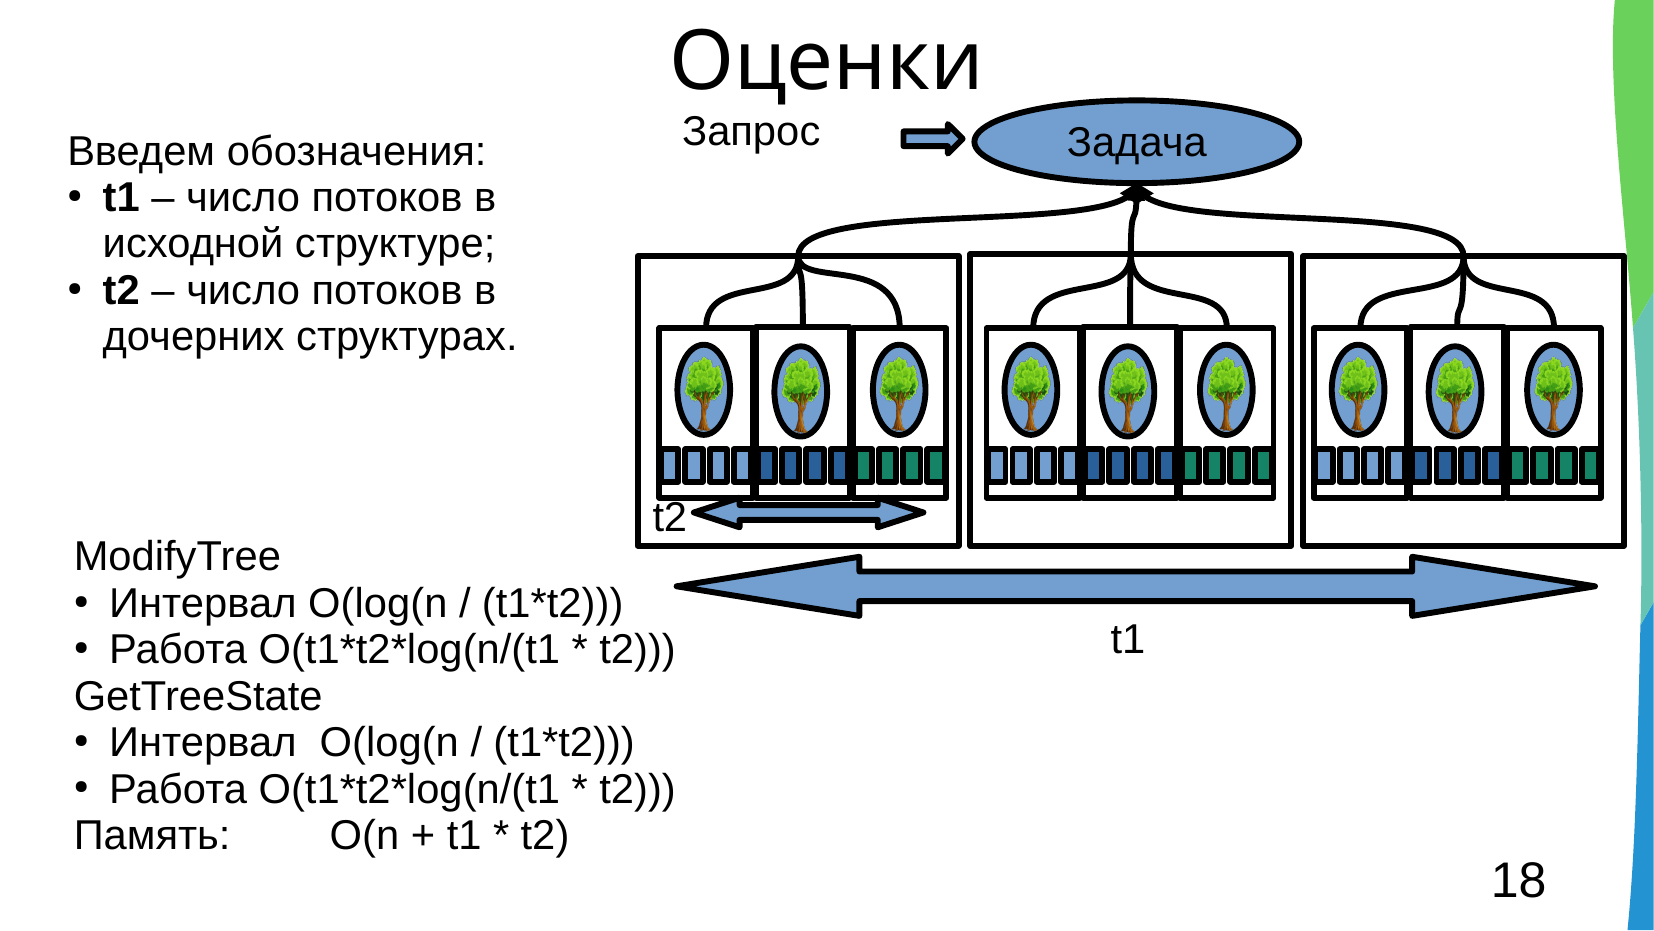

# Оценки
Запрос
Задача
Введем обозначения:
t1 – число потоков в исходной структуре;
t2 – число потоков в дочерних структурах.
t2
ModifyTree
Интервал O(log(n / (t1*t2)))
Работа O(t1*t2*log(n/(t1 * t2)))
GetTreeState
Интервал O(log(n / (t1*t2)))
Работа O(t1*t2*log(n/(t1 * t2)))
Память:	 O(n + t1 * t2)
t1